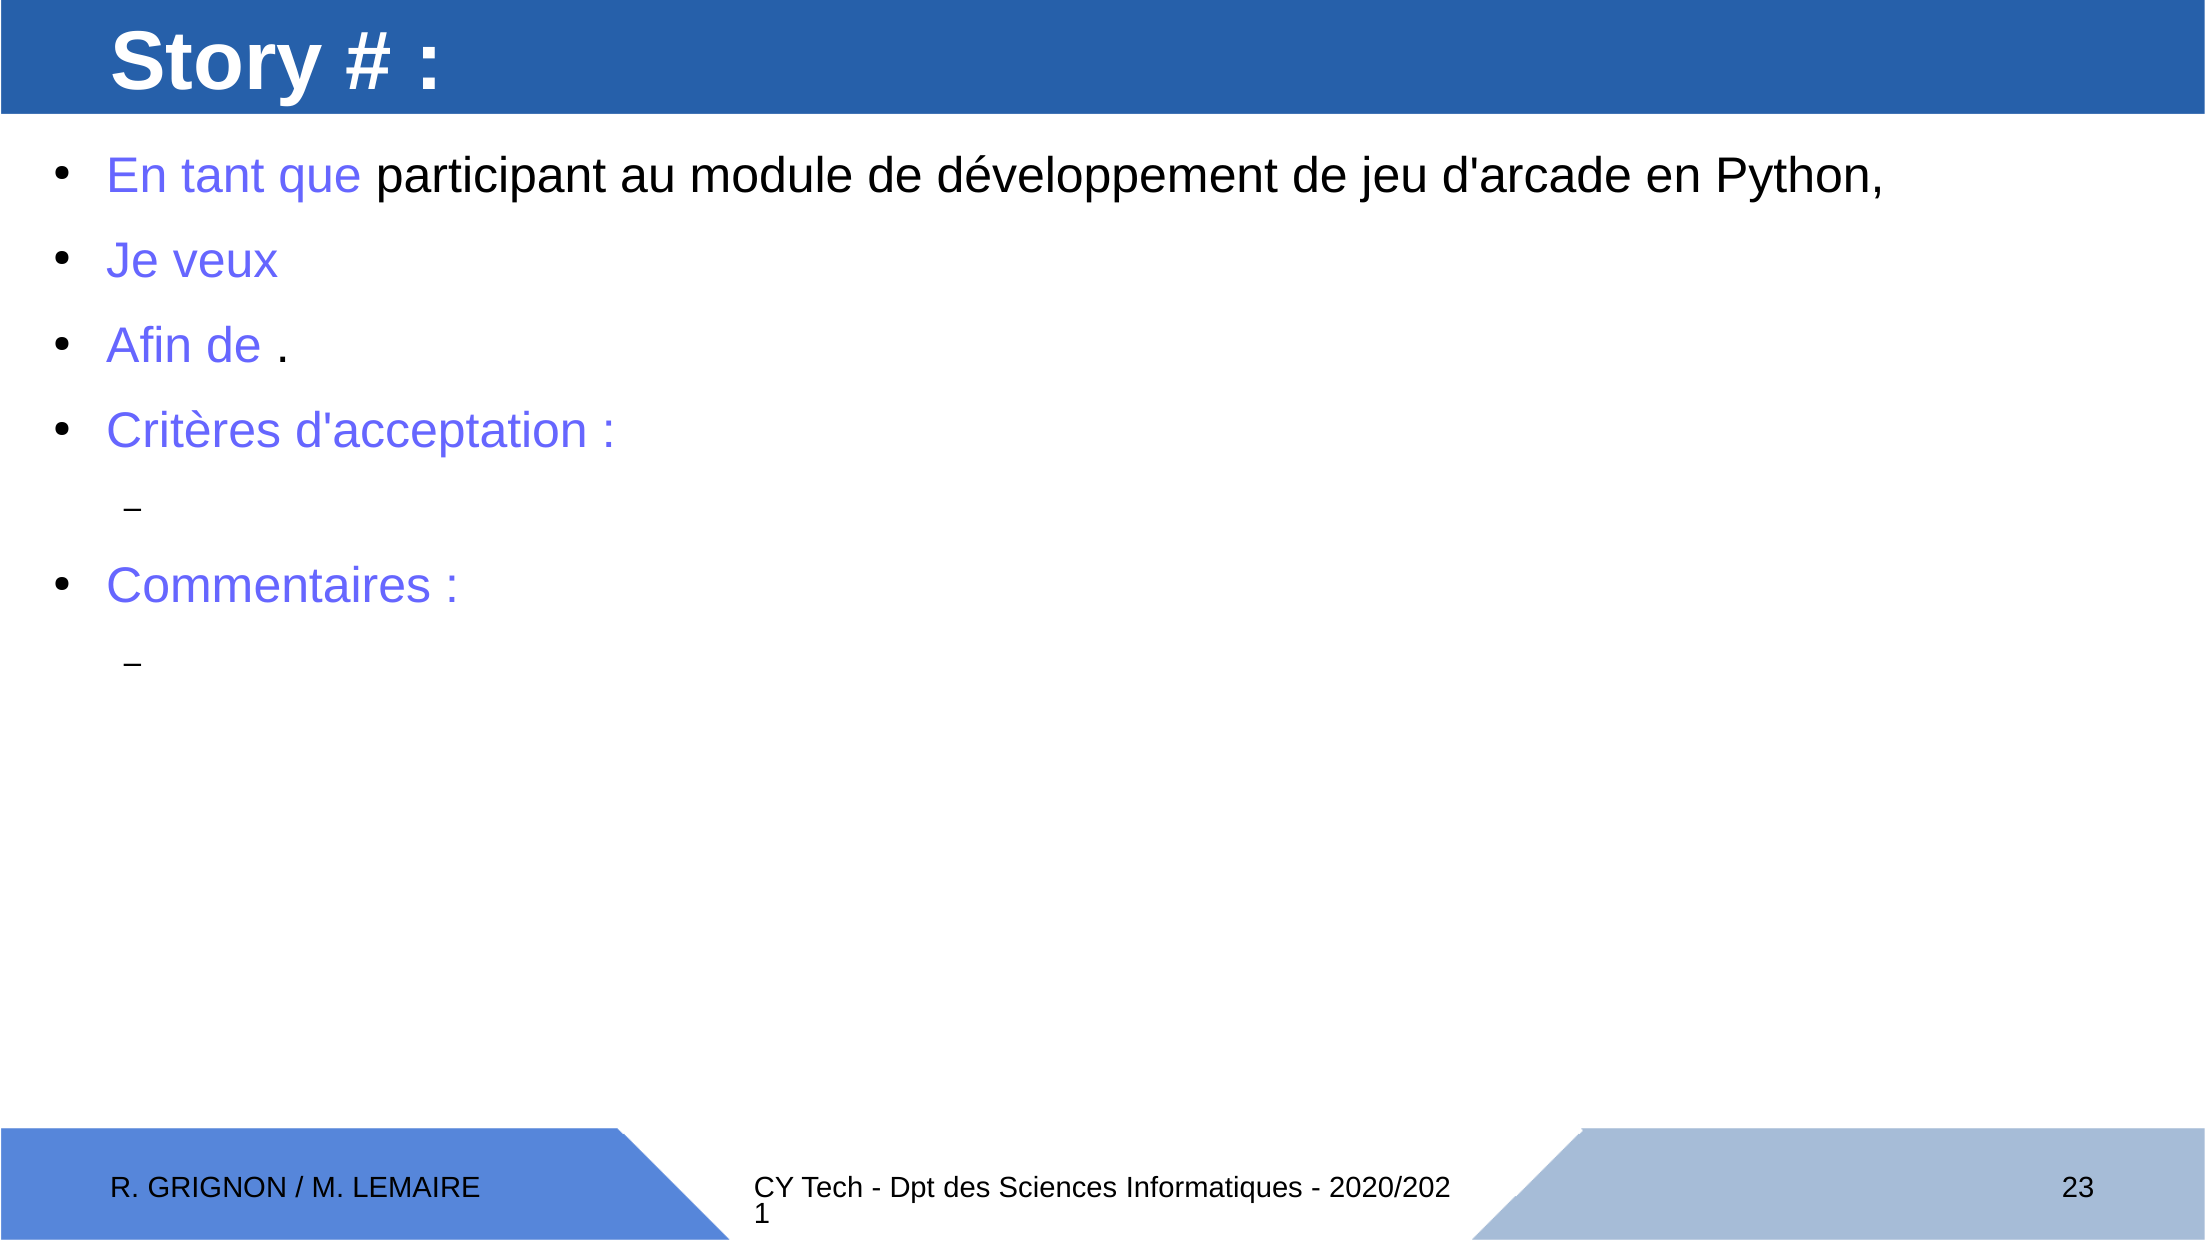

# Story # :
En tant que participant au module de développement de jeu d'arcade en Python,
Je veux
Afin de .
Critères d'acceptation :
Commentaires :
R. GRIGNON / M. LEMAIRE
CY Tech - Dpt des Sciences Informatiques - 2020/2021
23